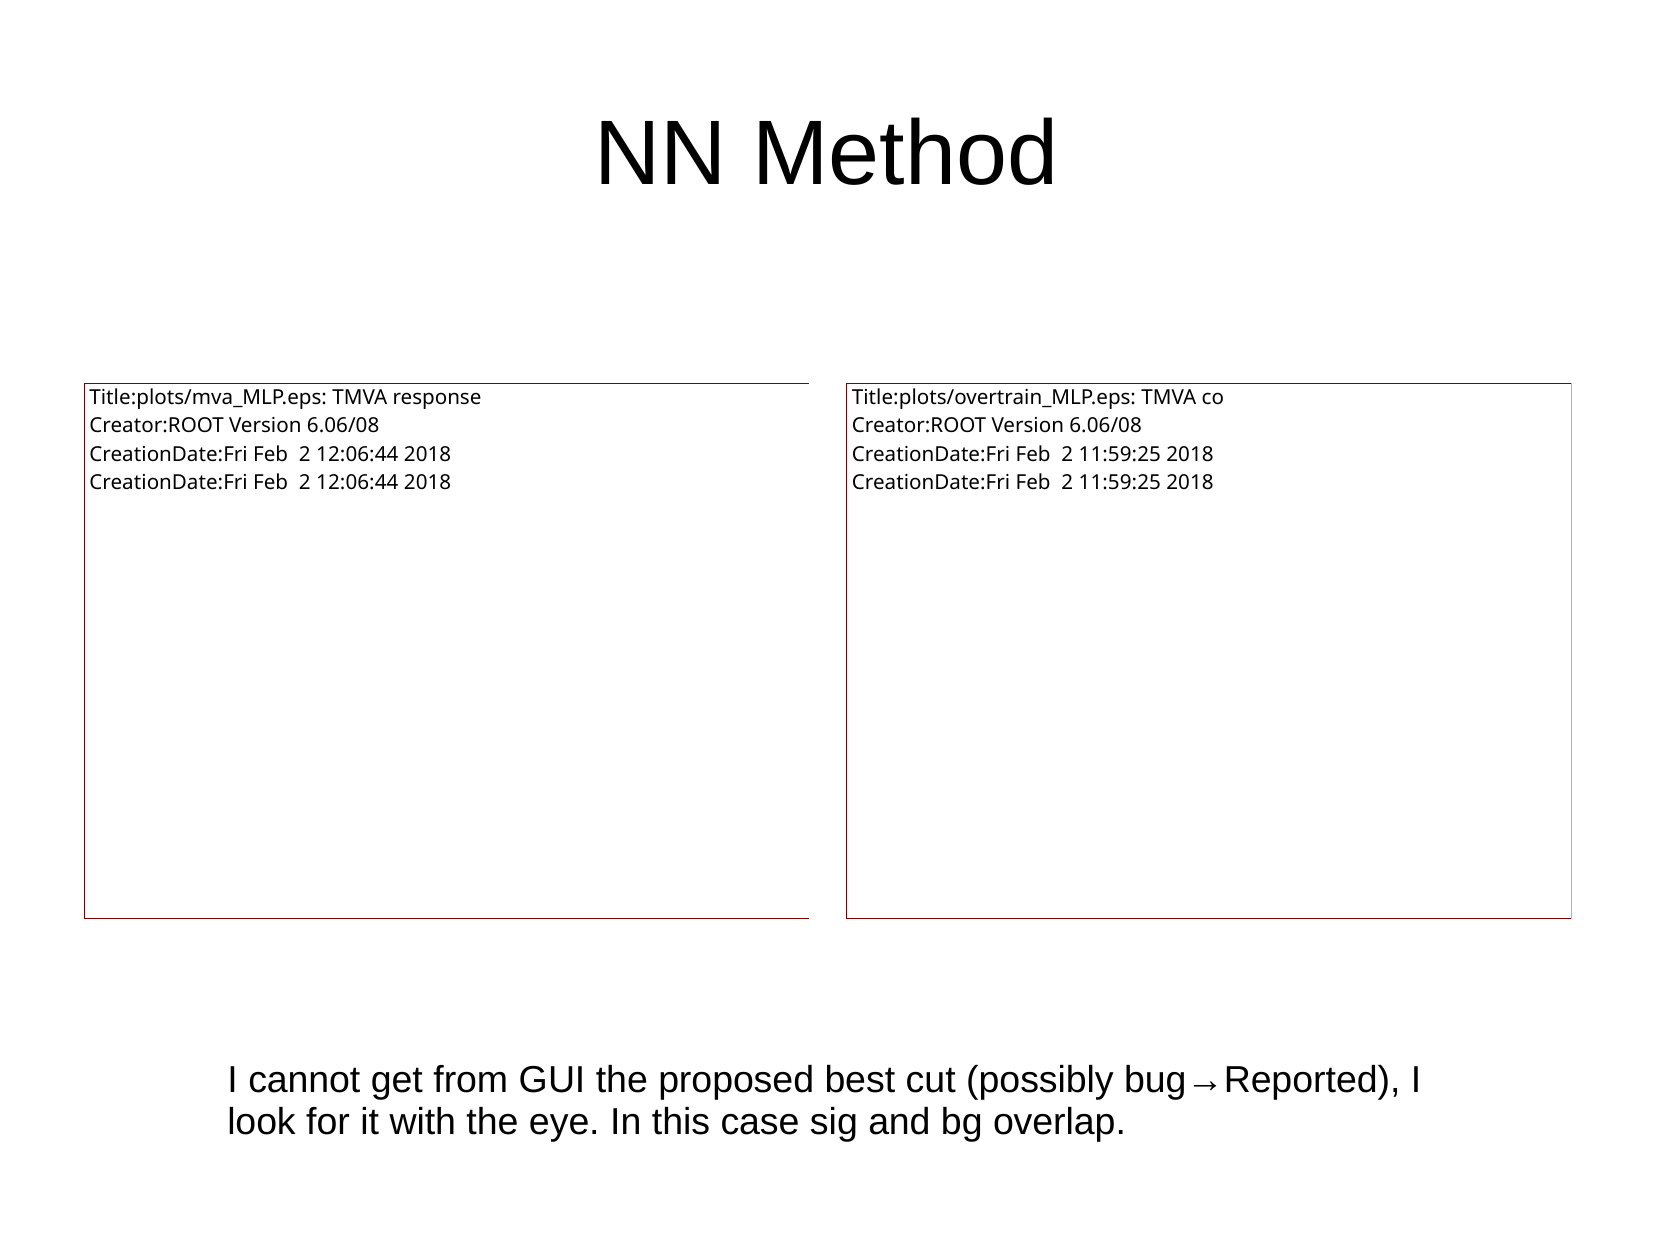

# NN Method
I cannot get from GUI the proposed best cut (possibly bug→Reported), I look for it with the eye. In this case sig and bg overlap.